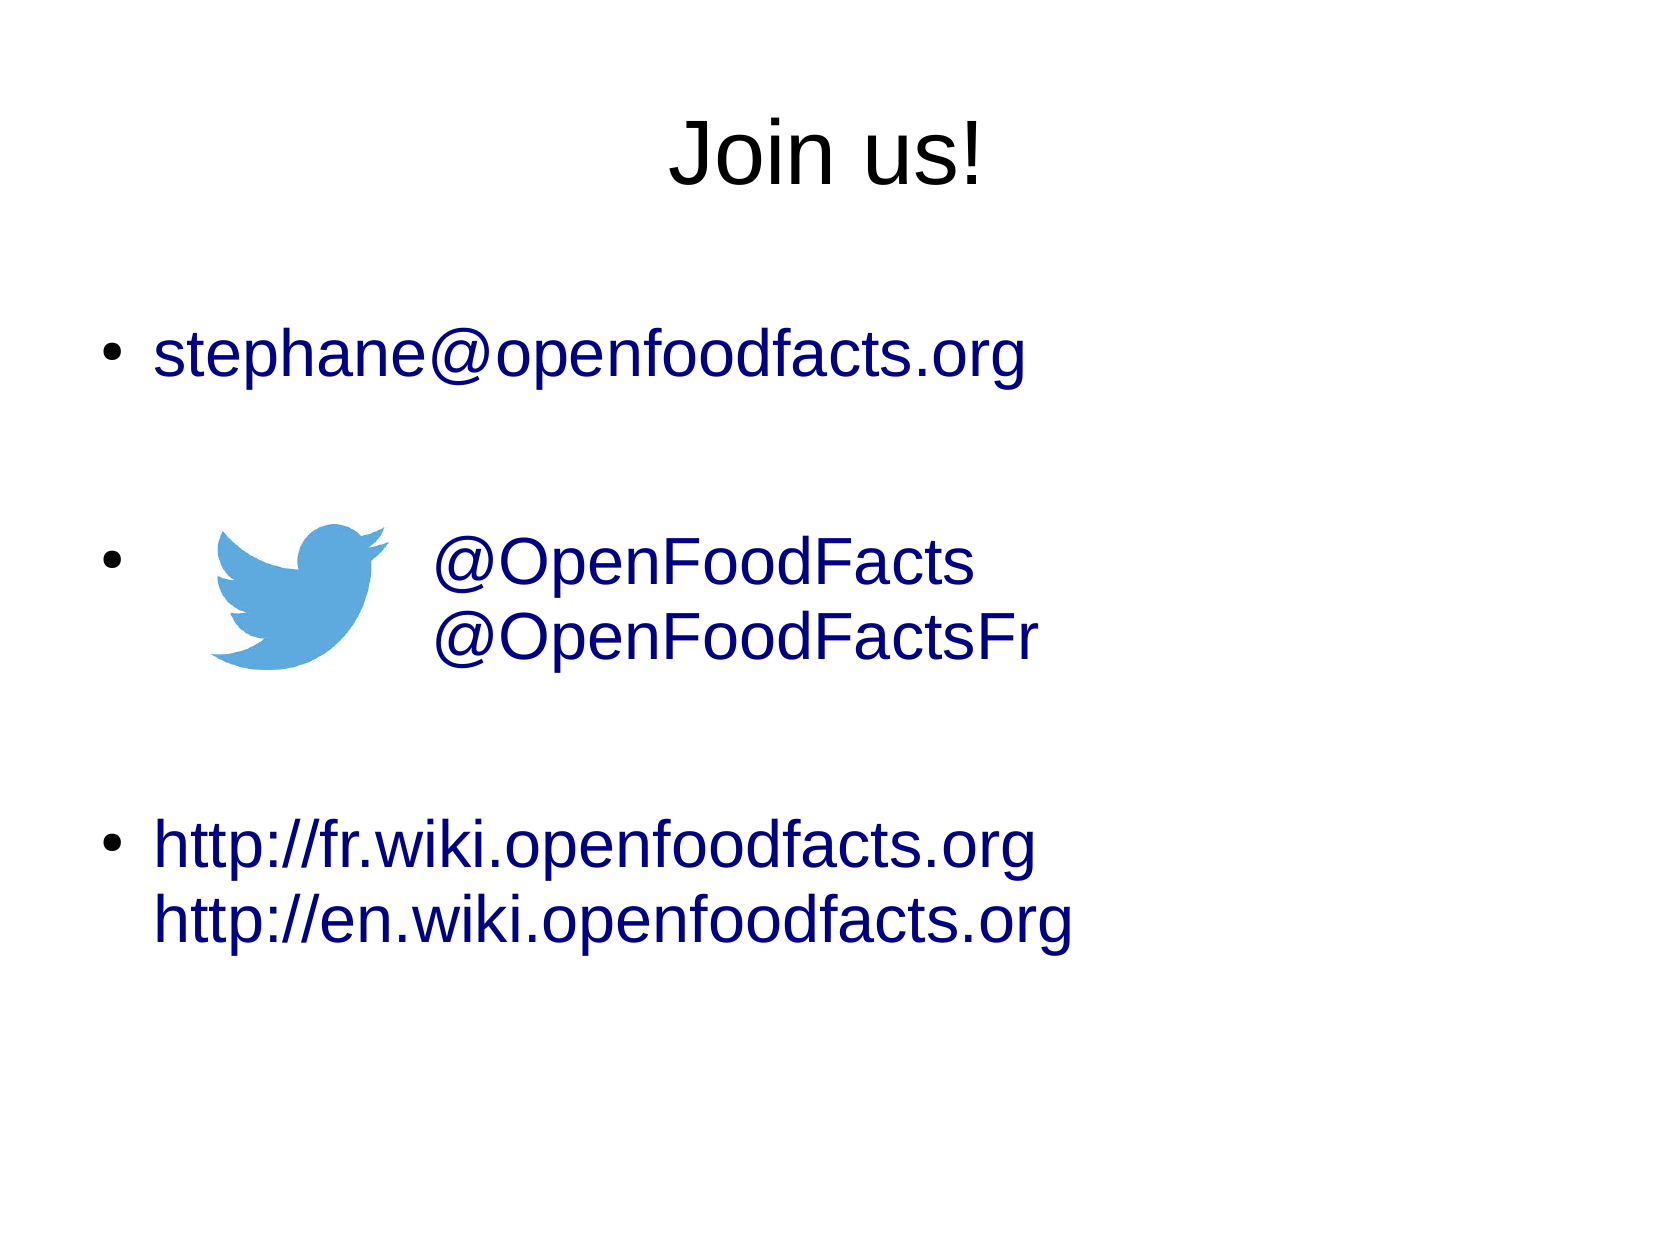

# Join us!
stephane@openfoodfacts.org
 @OpenFoodFacts
 @OpenFoodFactsFr
http://fr.wiki.openfoodfacts.orghttp://en.wiki.openfoodfacts.org